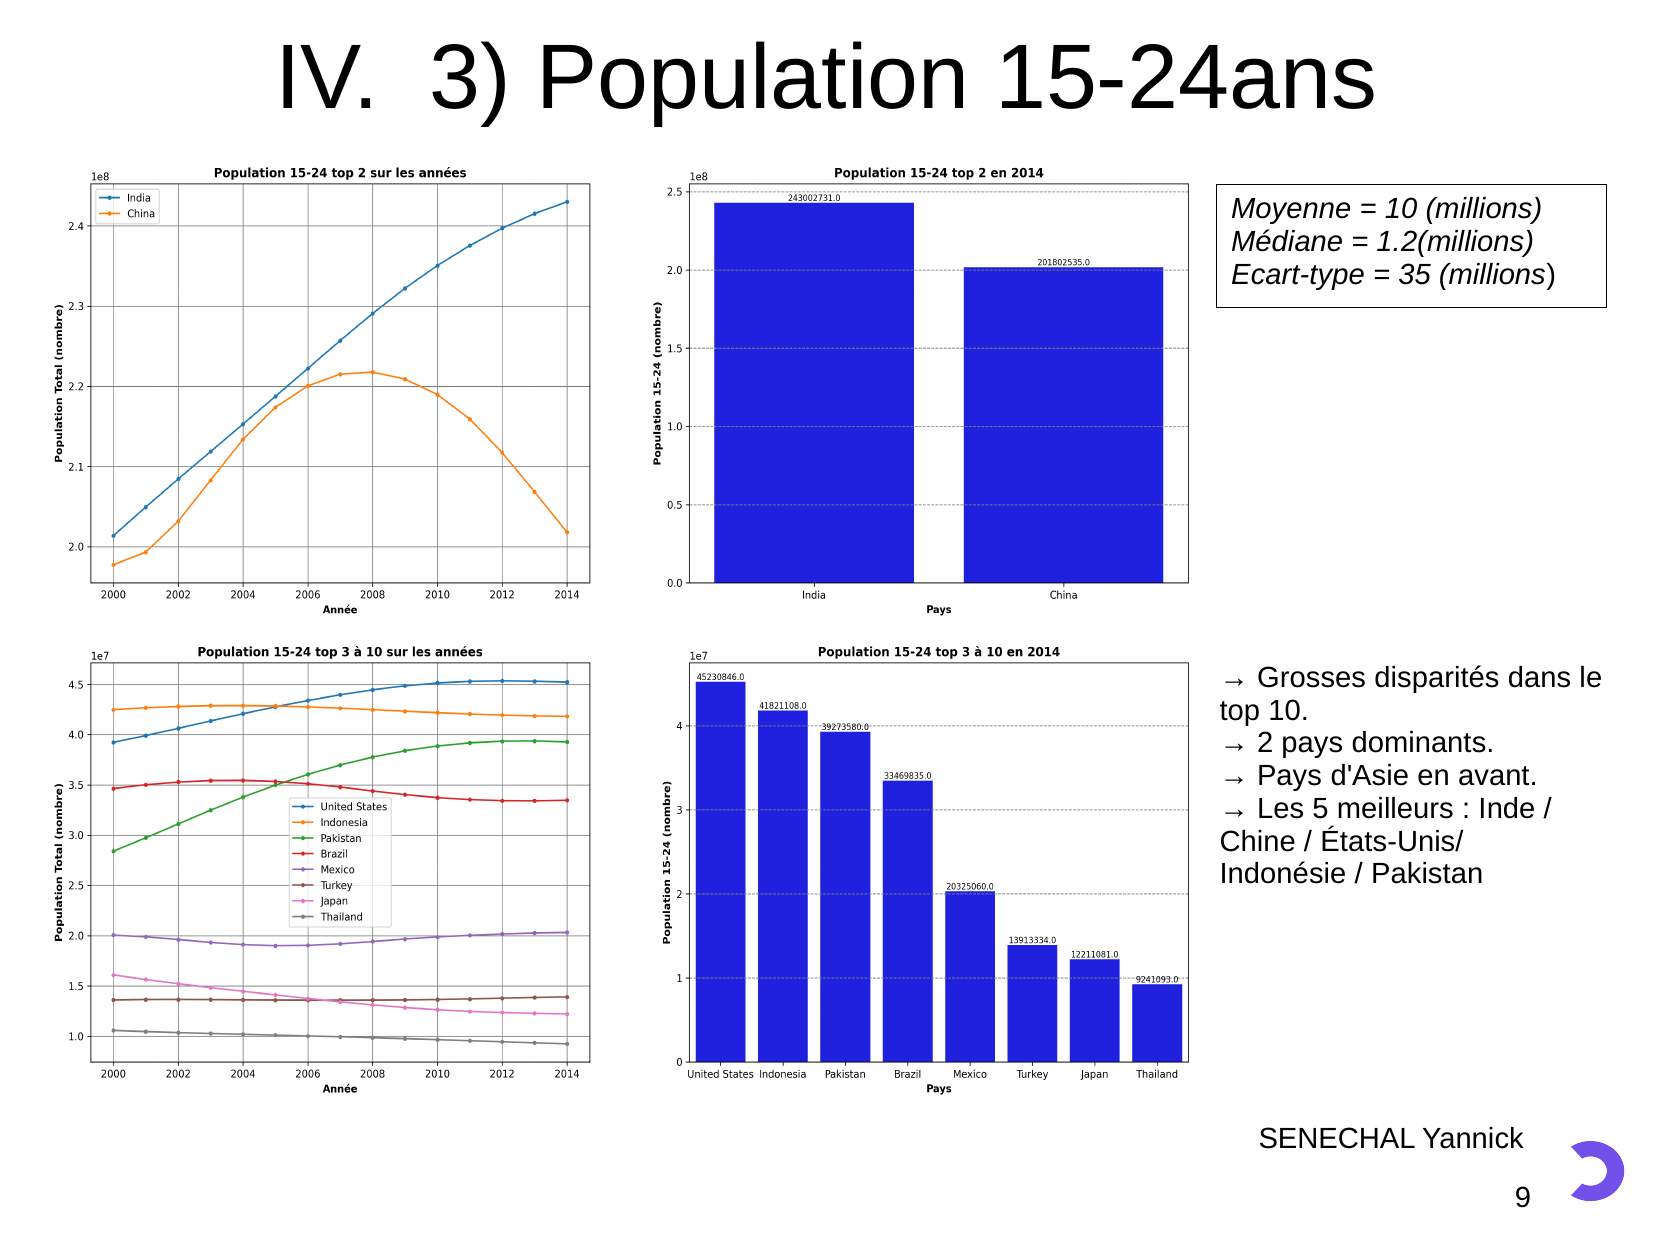

# IV. 3) Population 15-24ans
Moyenne = 10 (millions)
Médiane = 1.2(millions)
Ecart-type = 35 (millions)
→ Grosses disparités dans le top 10.
→ 2 pays dominants.
→ Pays d'Asie en avant.
→ Les 5 meilleurs : Inde / Chine / États-Unis/ Indonésie / Pakistan
SENECHAL Yannick
9